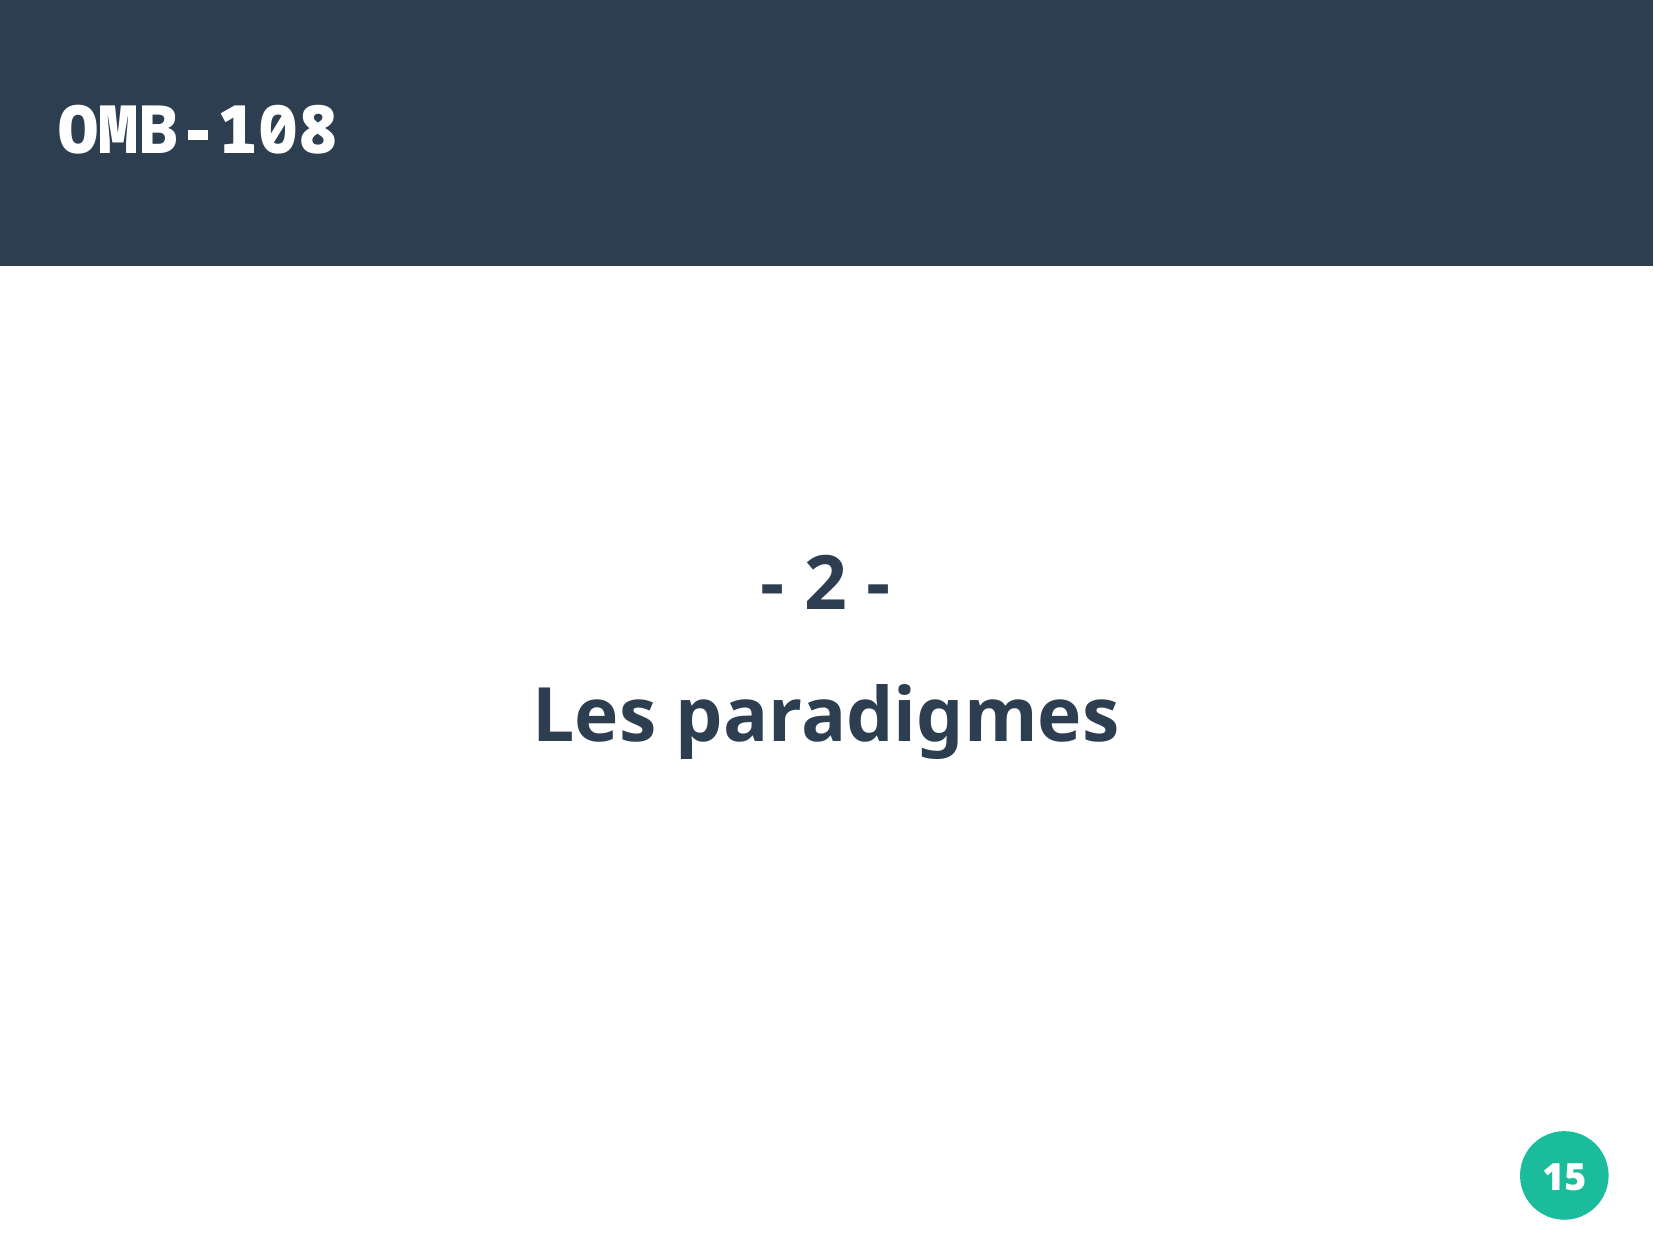

# OMB-108
- 2 -
Les paradigmes
15